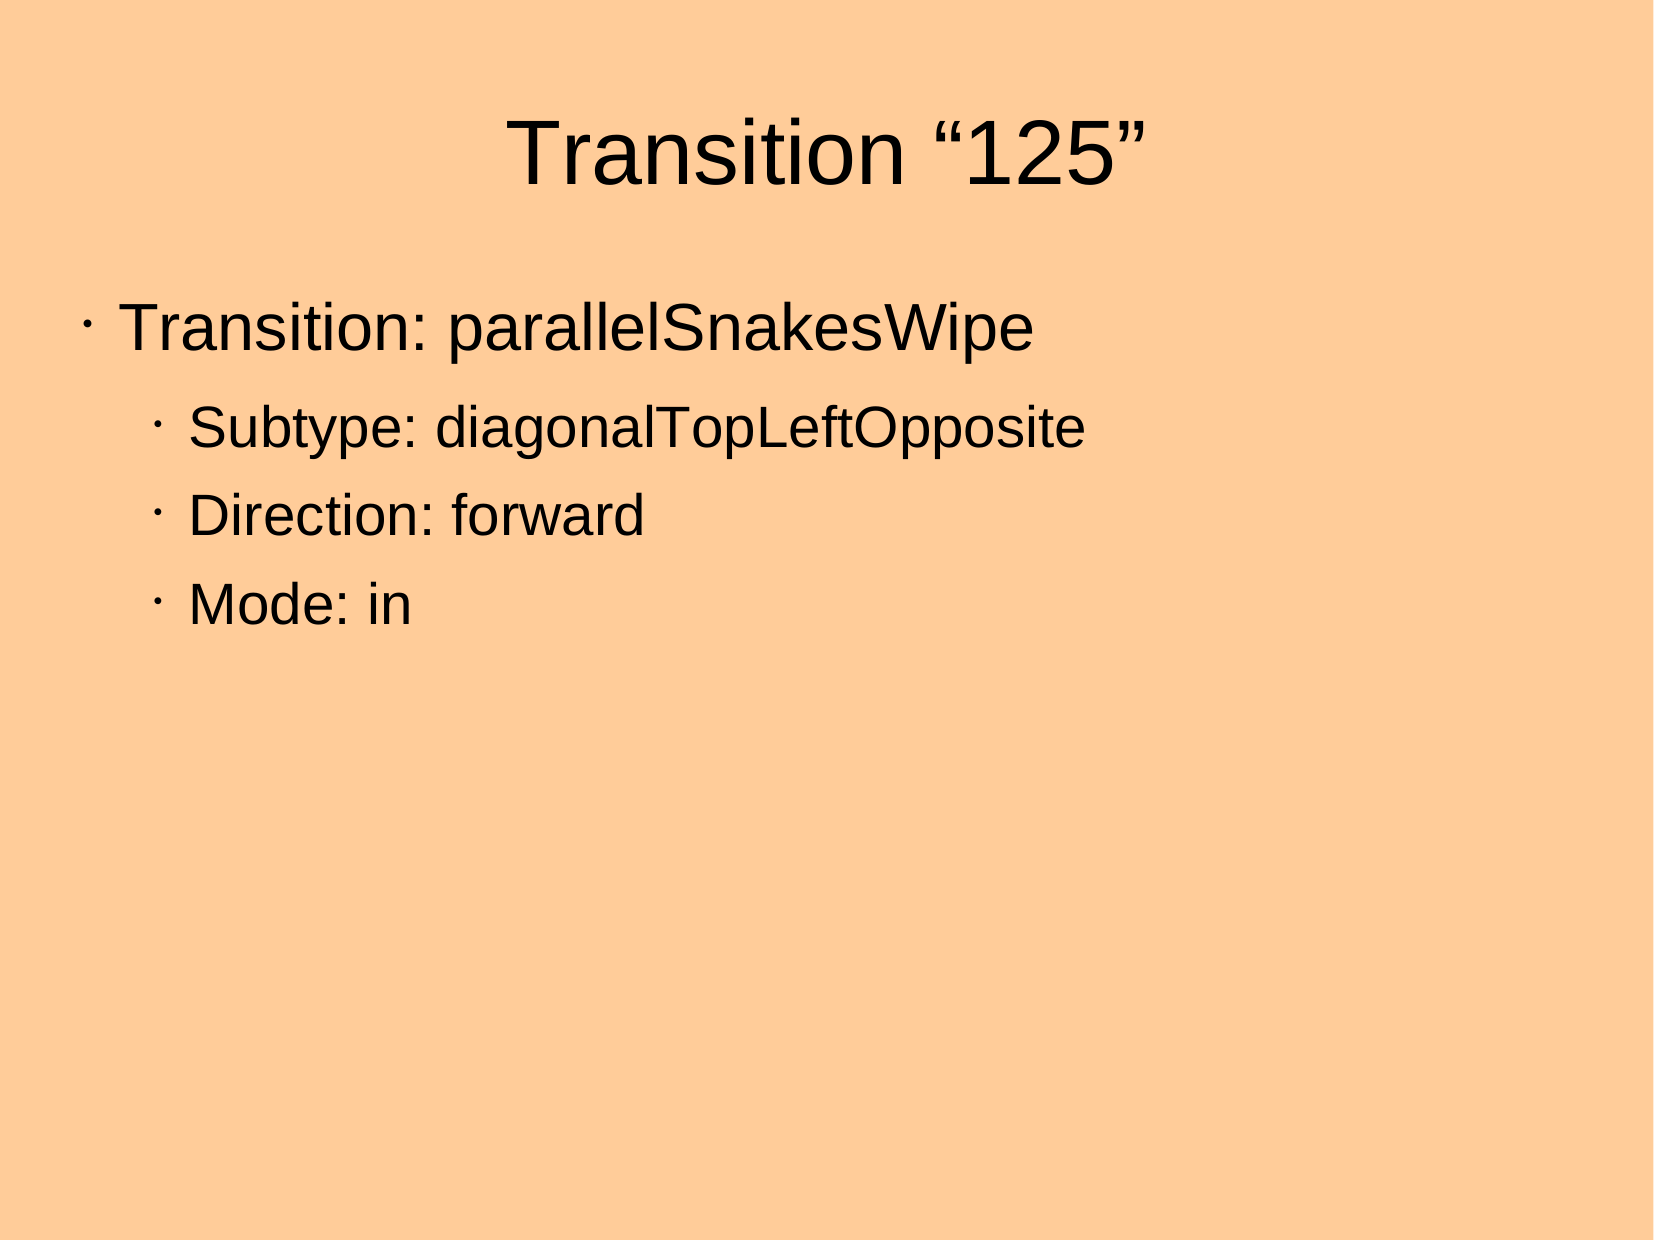

# Transition “125”
Transition: parallelSnakesWipe
Subtype: diagonalTopLeftOpposite
Direction: forward
Mode: in